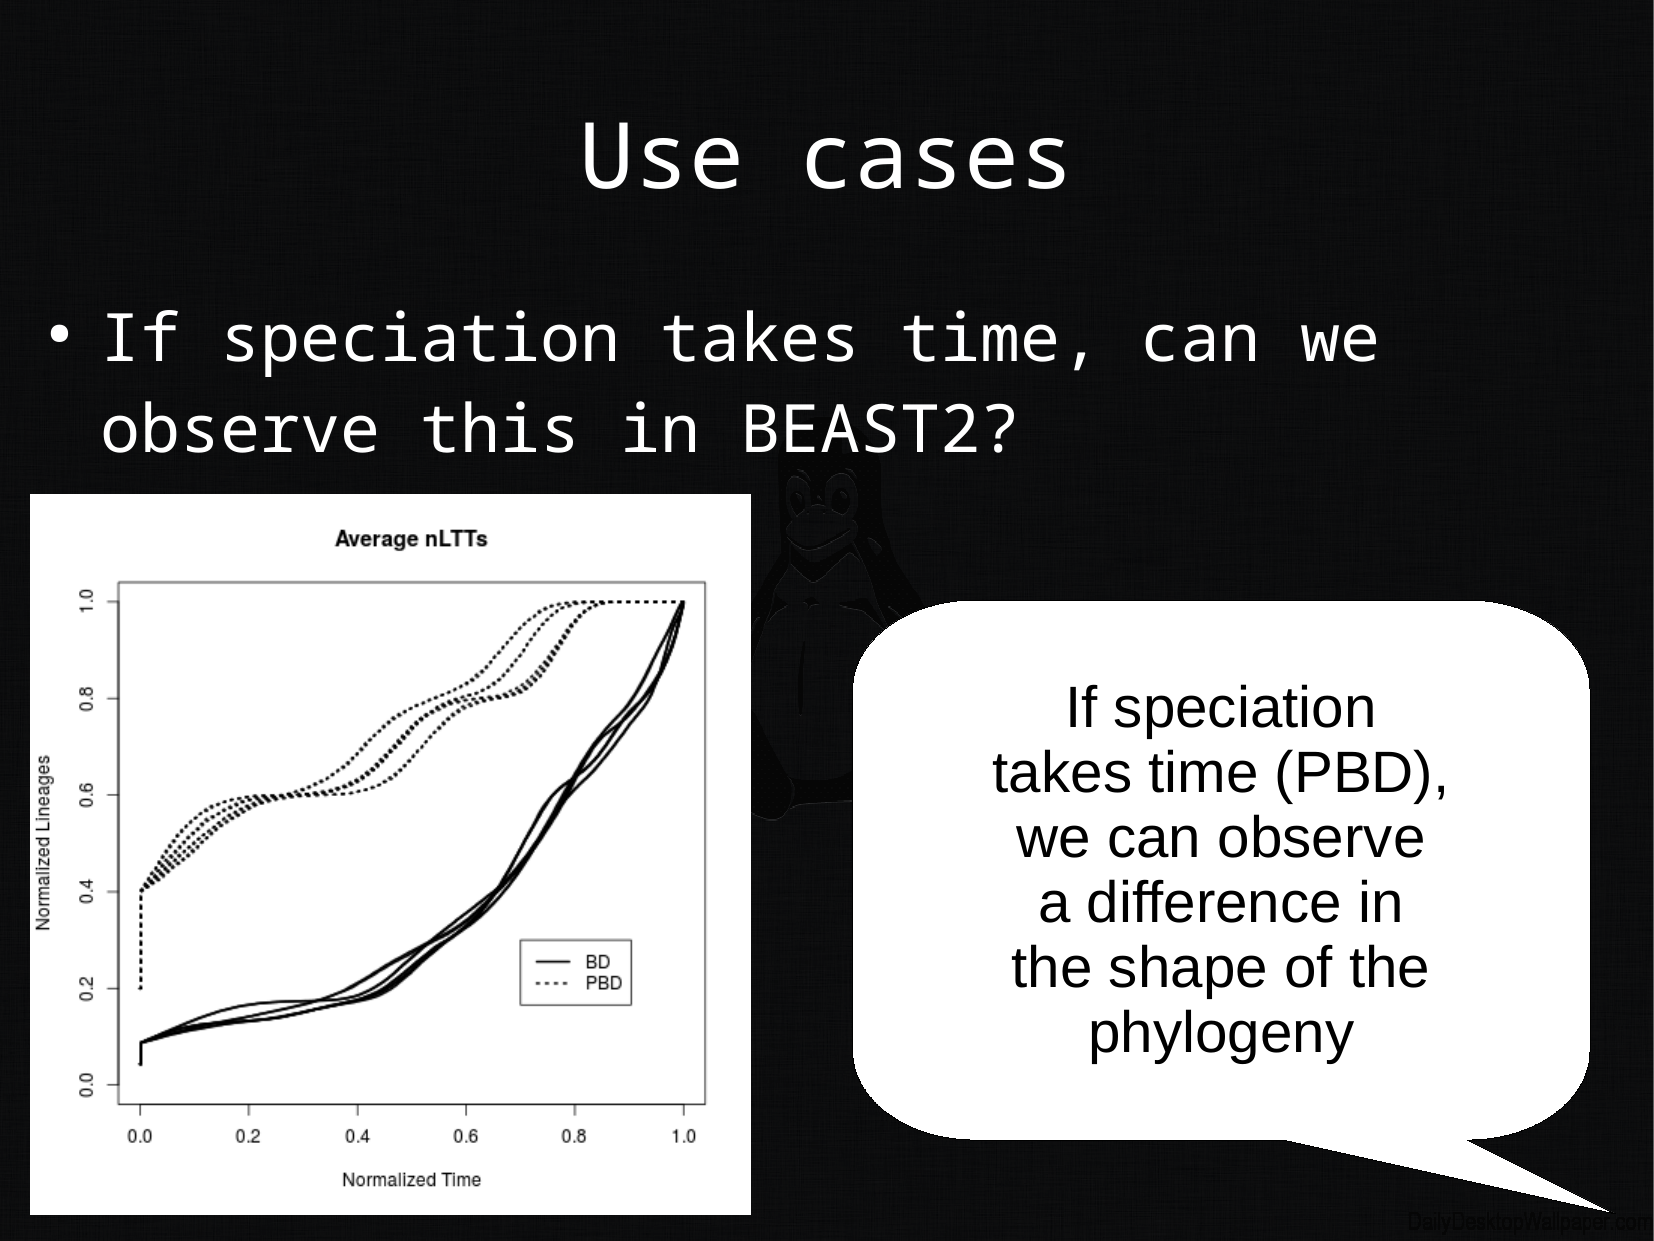

# Use cases
If speciation takes time, can we observe this in BEAST2?
If speciation
takes time (PBD),
we can observe
a difference in
the shape of the
phylogeny